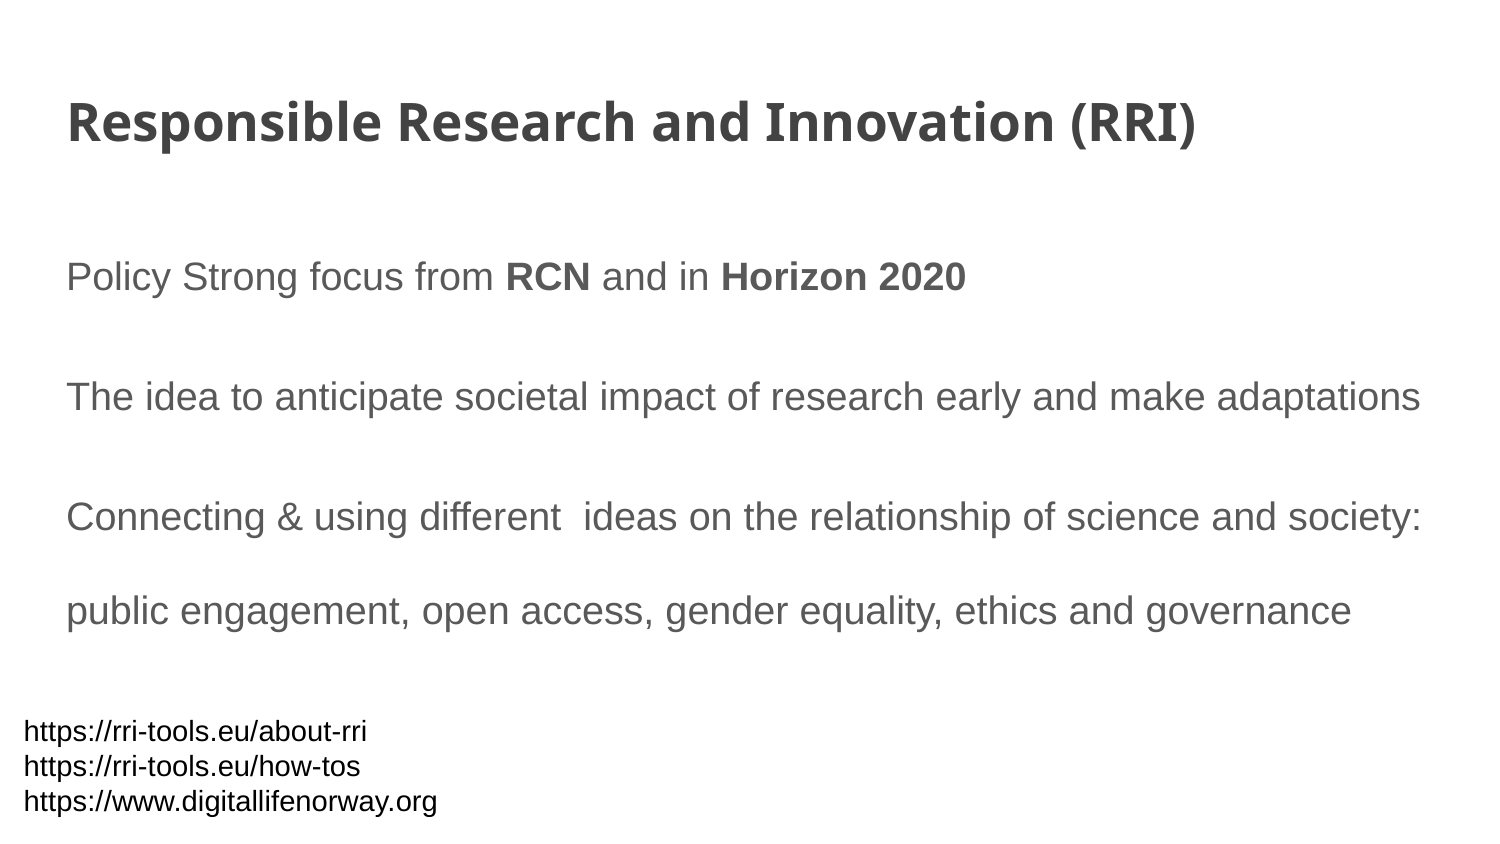

# Responsible Research and Innovation (RRI)
Policy Strong focus from RCN and in Horizon 2020
The idea to anticipate societal impact of research early and make adaptations
Connecting & using different ideas on the relationship of science and society: public engagement, open access, gender equality, ethics and governance
https://rri-tools.eu/about-rri
https://rri-tools.eu/how-tos
https://www.digitallifenorway.org